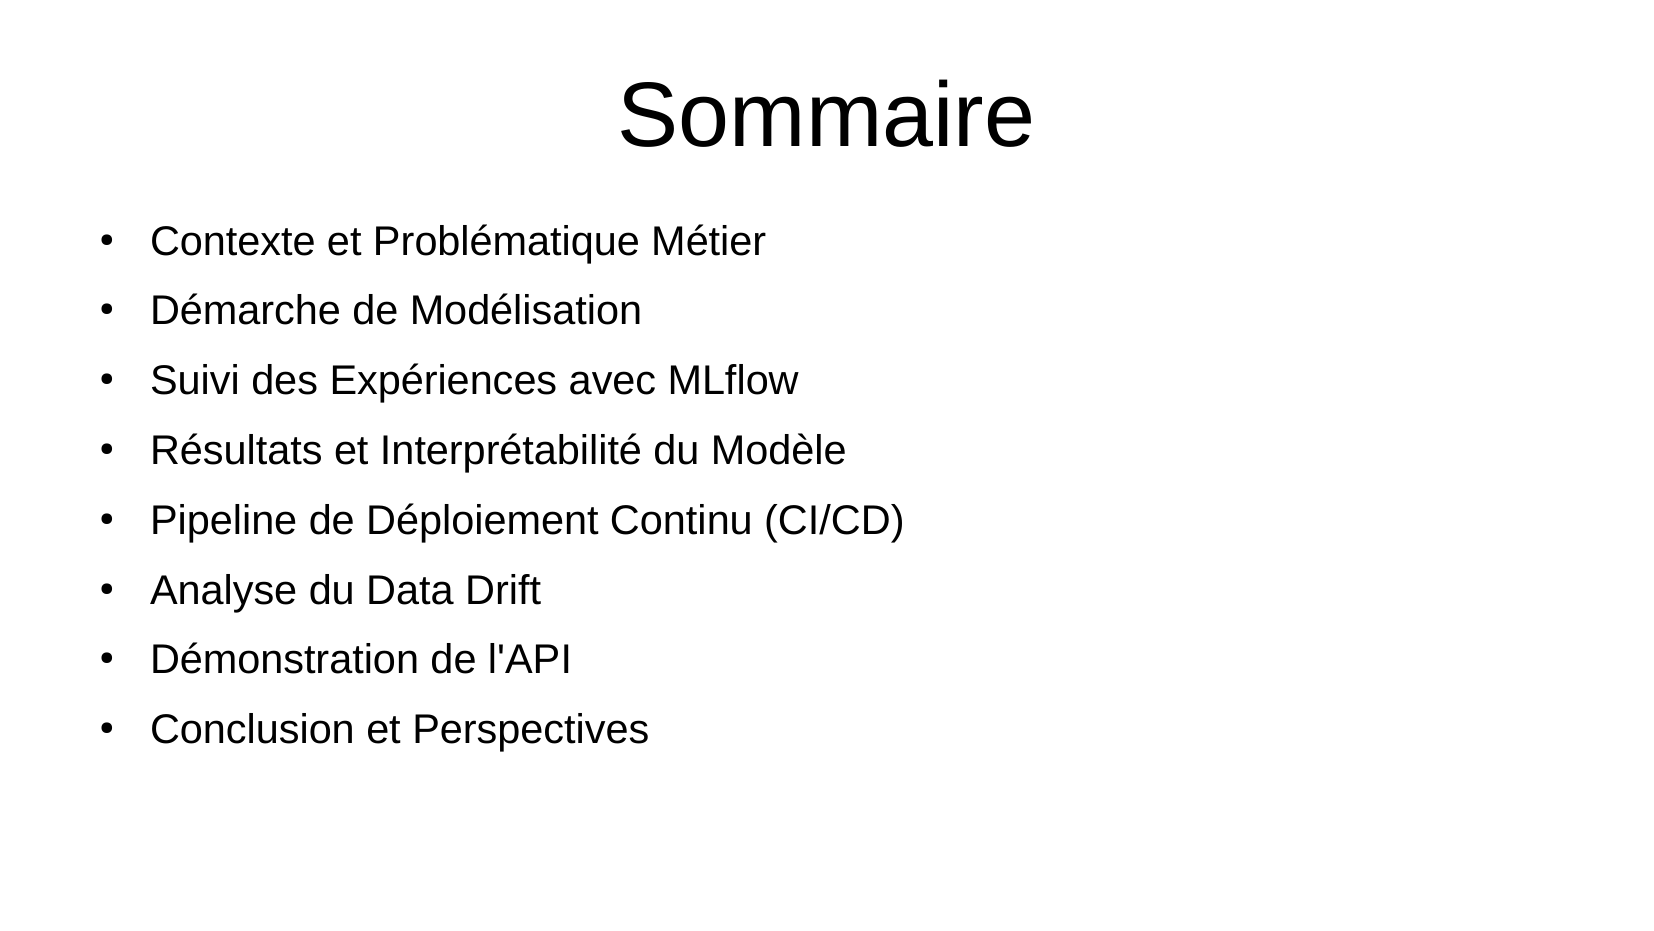

# Sommaire
Contexte et Problématique Métier
Démarche de Modélisation
Suivi des Expériences avec MLflow
Résultats et Interprétabilité du Modèle
Pipeline de Déploiement Continu (CI/CD)
Analyse du Data Drift
Démonstration de l'API
Conclusion et Perspectives